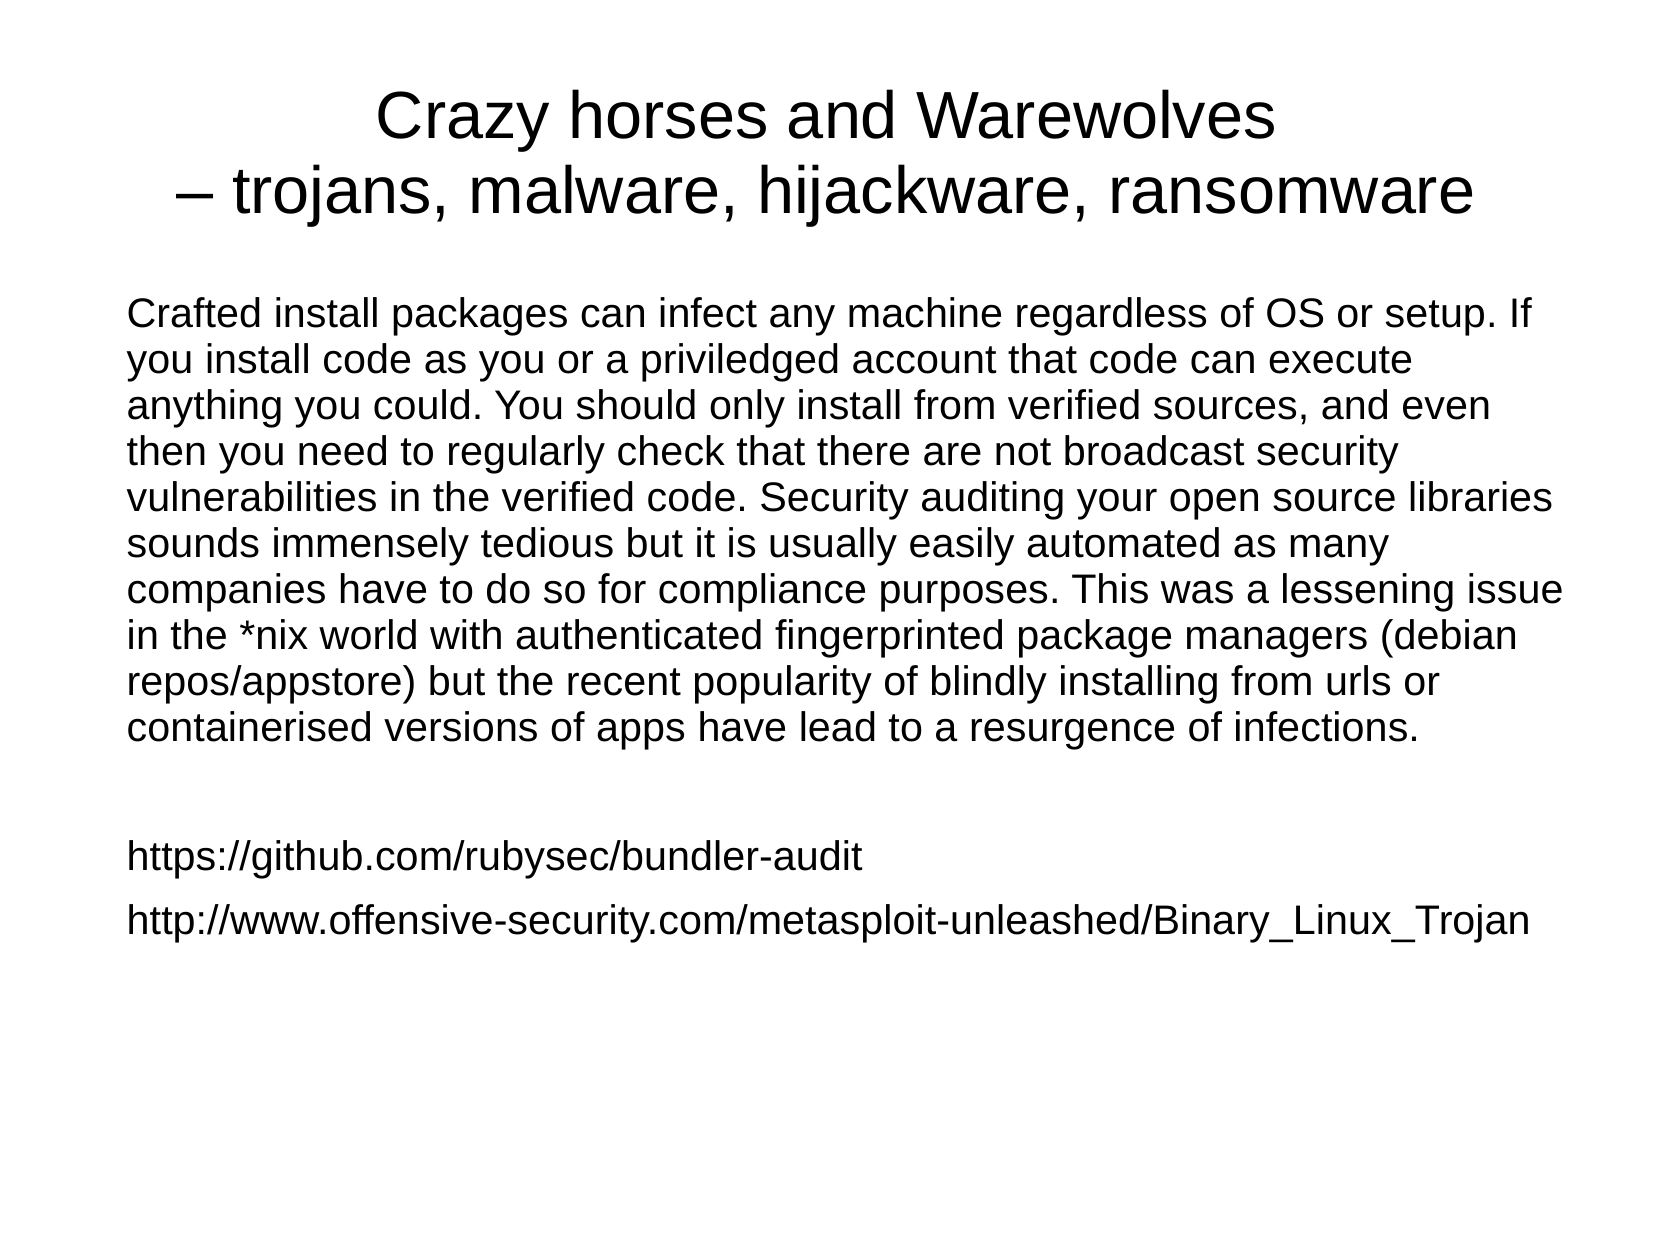

# Crazy horses and Warewolves – trojans, malware, hijackware, ransomware
Crafted install packages can infect any machine regardless of OS or setup. If you install code as you or a priviledged account that code can execute anything you could. You should only install from verified sources, and even then you need to regularly check that there are not broadcast security vulnerabilities in the verified code. Security auditing your open source libraries sounds immensely tedious but it is usually easily automated as many companies have to do so for compliance purposes. This was a lessening issue in the *nix world with authenticated fingerprinted package managers (debian repos/appstore) but the recent popularity of blindly installing from urls or containerised versions of apps have lead to a resurgence of infections.
https://github.com/rubysec/bundler-audit
http://www.offensive-security.com/metasploit-unleashed/Binary_Linux_Trojan